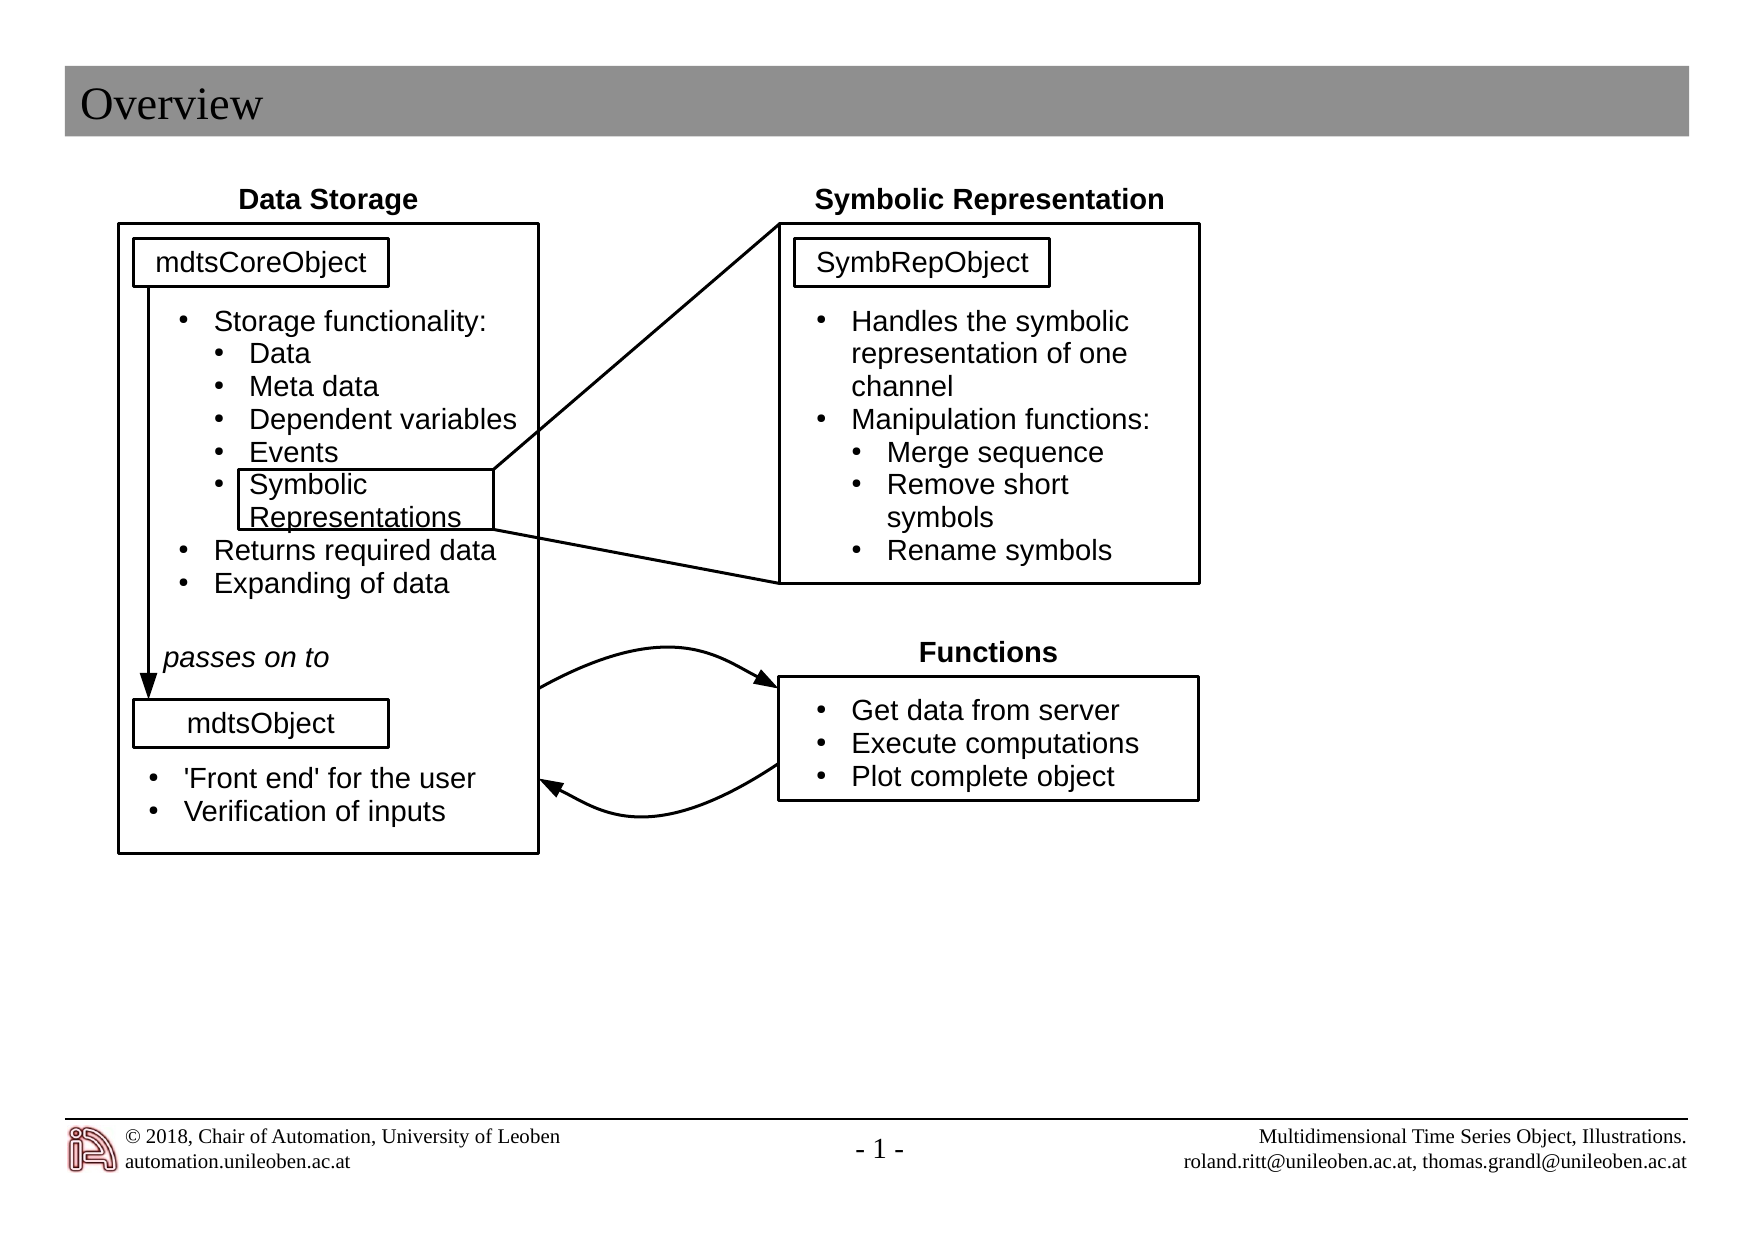

# Overview
Data Storage
Symbolic Representation
mdtsCoreObject
SymbRepObject
Storage functionality:
Data
Meta data
Dependent variables
Events
Symbolic Representations
Returns required data
Expanding of data
Handles the symbolic representation of one channel
Manipulation functions:
Merge sequence
Remove short symbols
Rename symbols
Functions
passes on to
Get data from server
Execute computations
Plot complete object
mdtsObject
'Front end' for the user
Verification of inputs